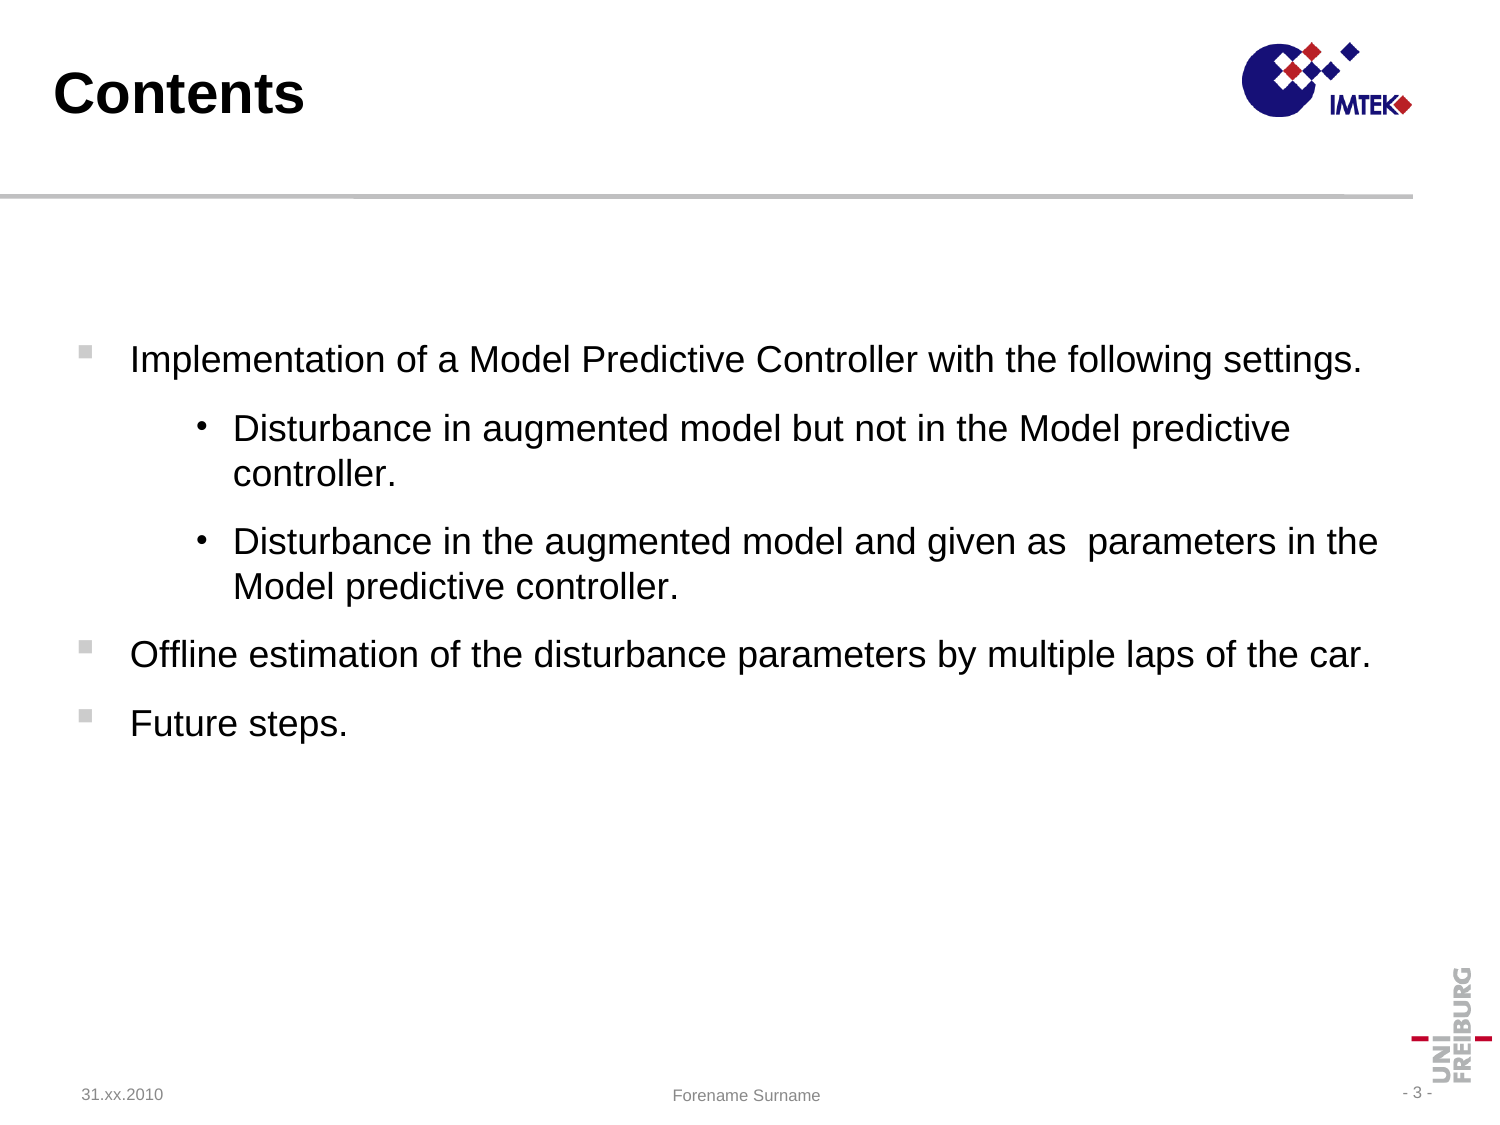

Contents
Implementation of a Model Predictive Controller with the following settings.
Disturbance in augmented model but not in the Model predictive controller.
Disturbance in the augmented model and given as parameters in the Model predictive controller.
Offline estimation of the disturbance parameters by multiple laps of the car.
Future steps.
 31.xx.2010
Forename Surname